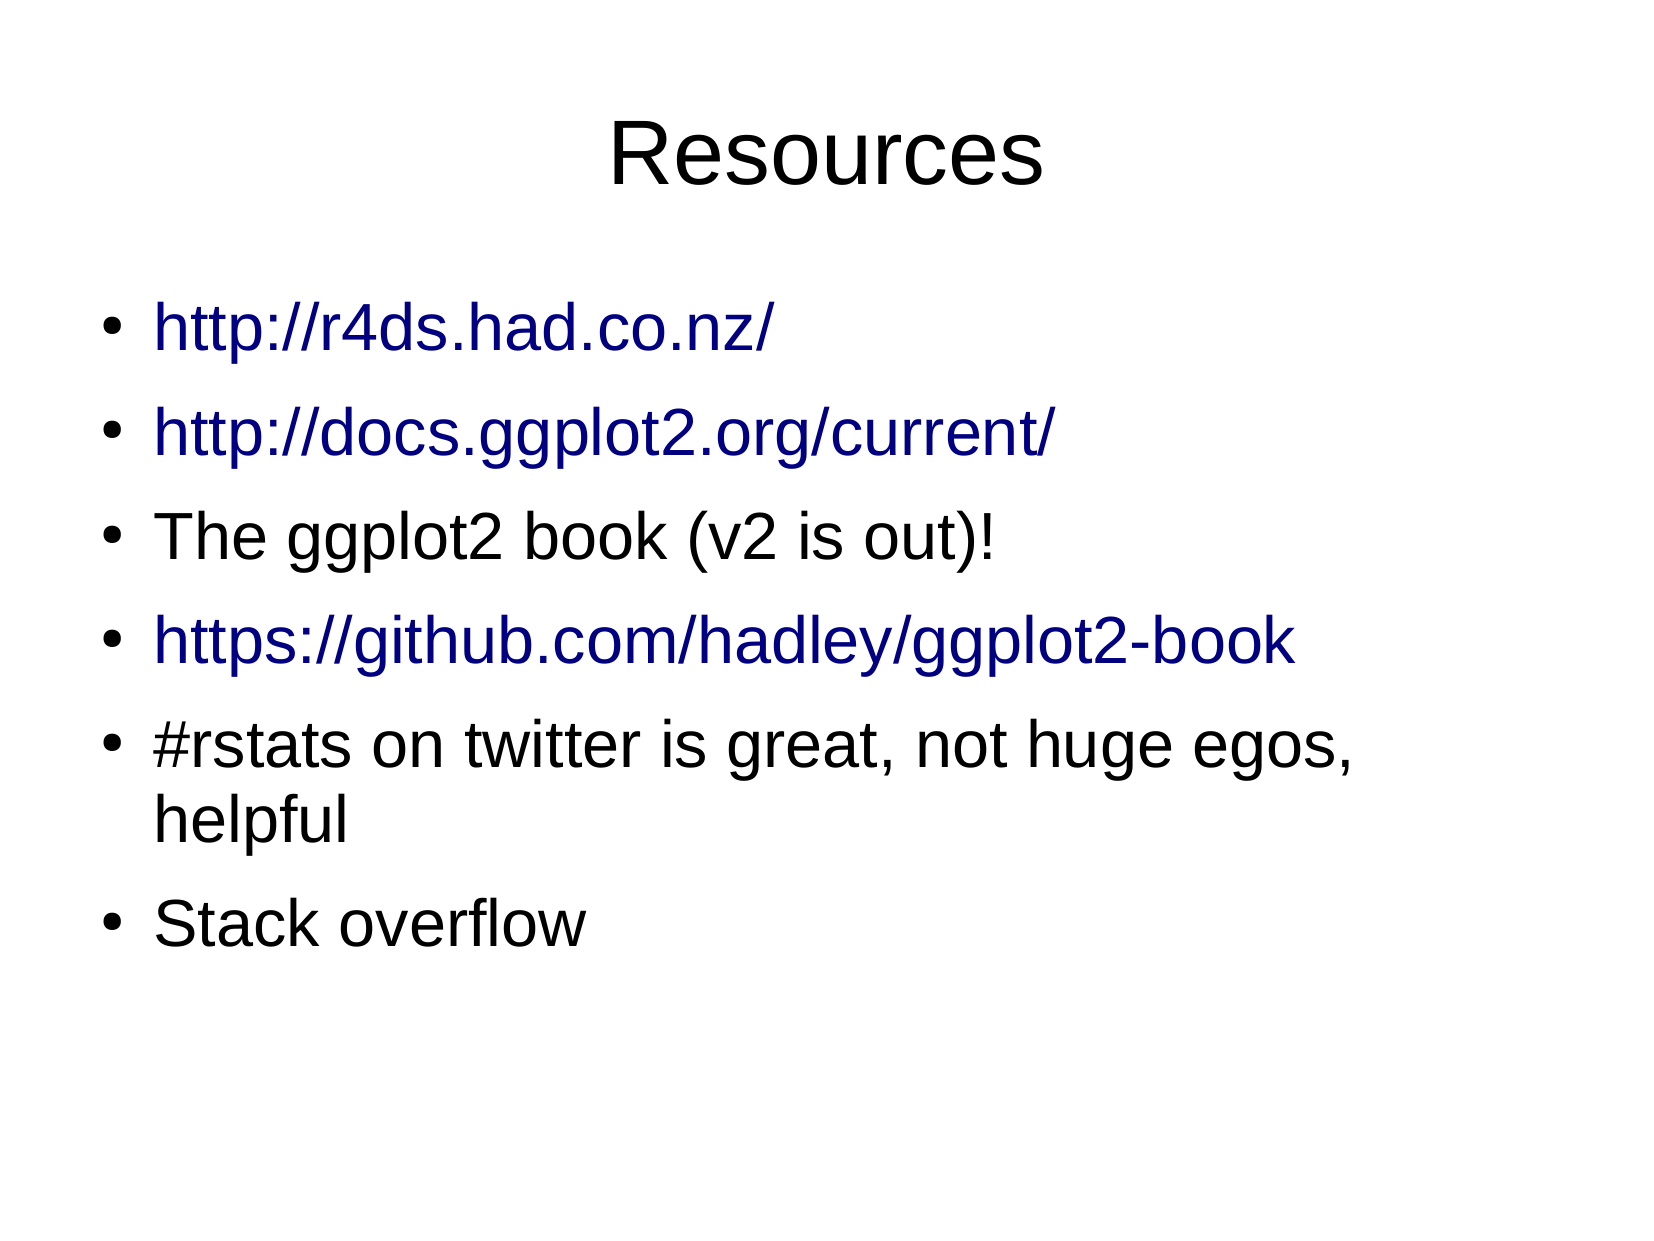

# Resources
http://r4ds.had.co.nz/
http://docs.ggplot2.org/current/
The ggplot2 book (v2 is out)!
https://github.com/hadley/ggplot2-book
#rstats on twitter is great, not huge egos, helpful
Stack overflow